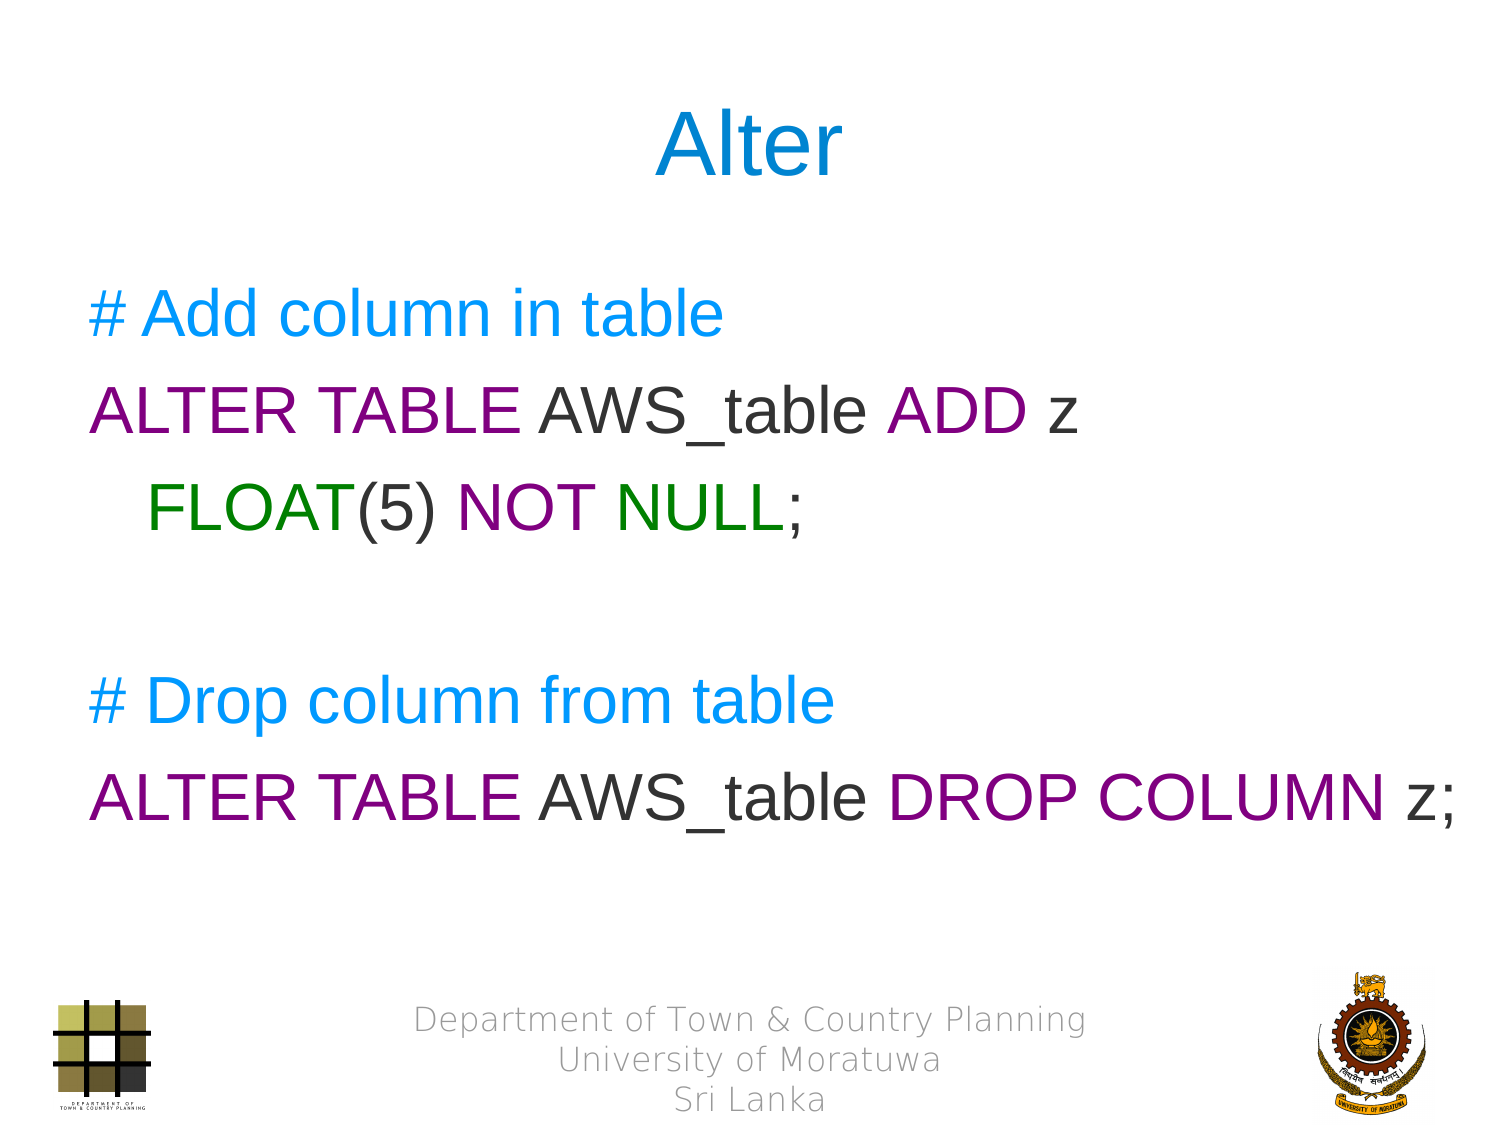

# Alter
# Add column in table
ALTER TABLE AWS_table ADD z
FLOAT(5) NOT NULL;
# Drop column from table
ALTER TABLE AWS_table DROP COLUMN z;